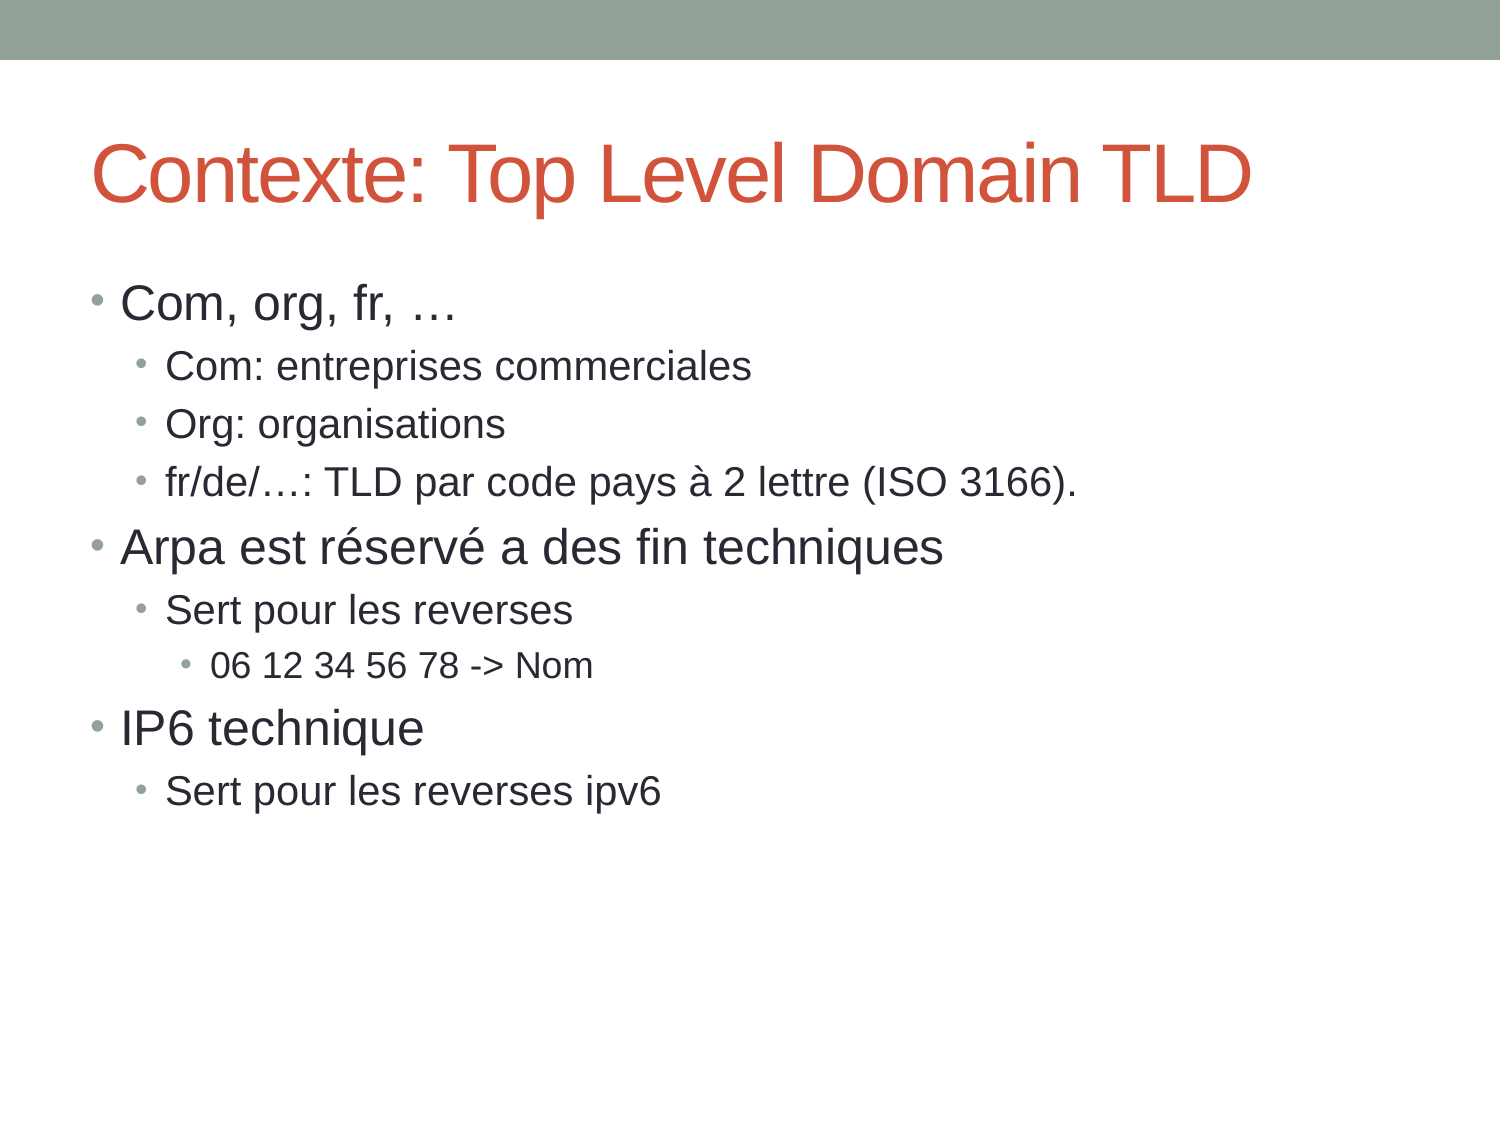

# Contexte: Top Level Domain TLD
Com, org, fr, …
Com: entreprises commerciales
Org: organisations
fr/de/…: TLD par code pays à 2 lettre (ISO 3166).
Arpa est réservé a des fin techniques
Sert pour les reverses
06 12 34 56 78 -> Nom
IP6 technique
Sert pour les reverses ipv6